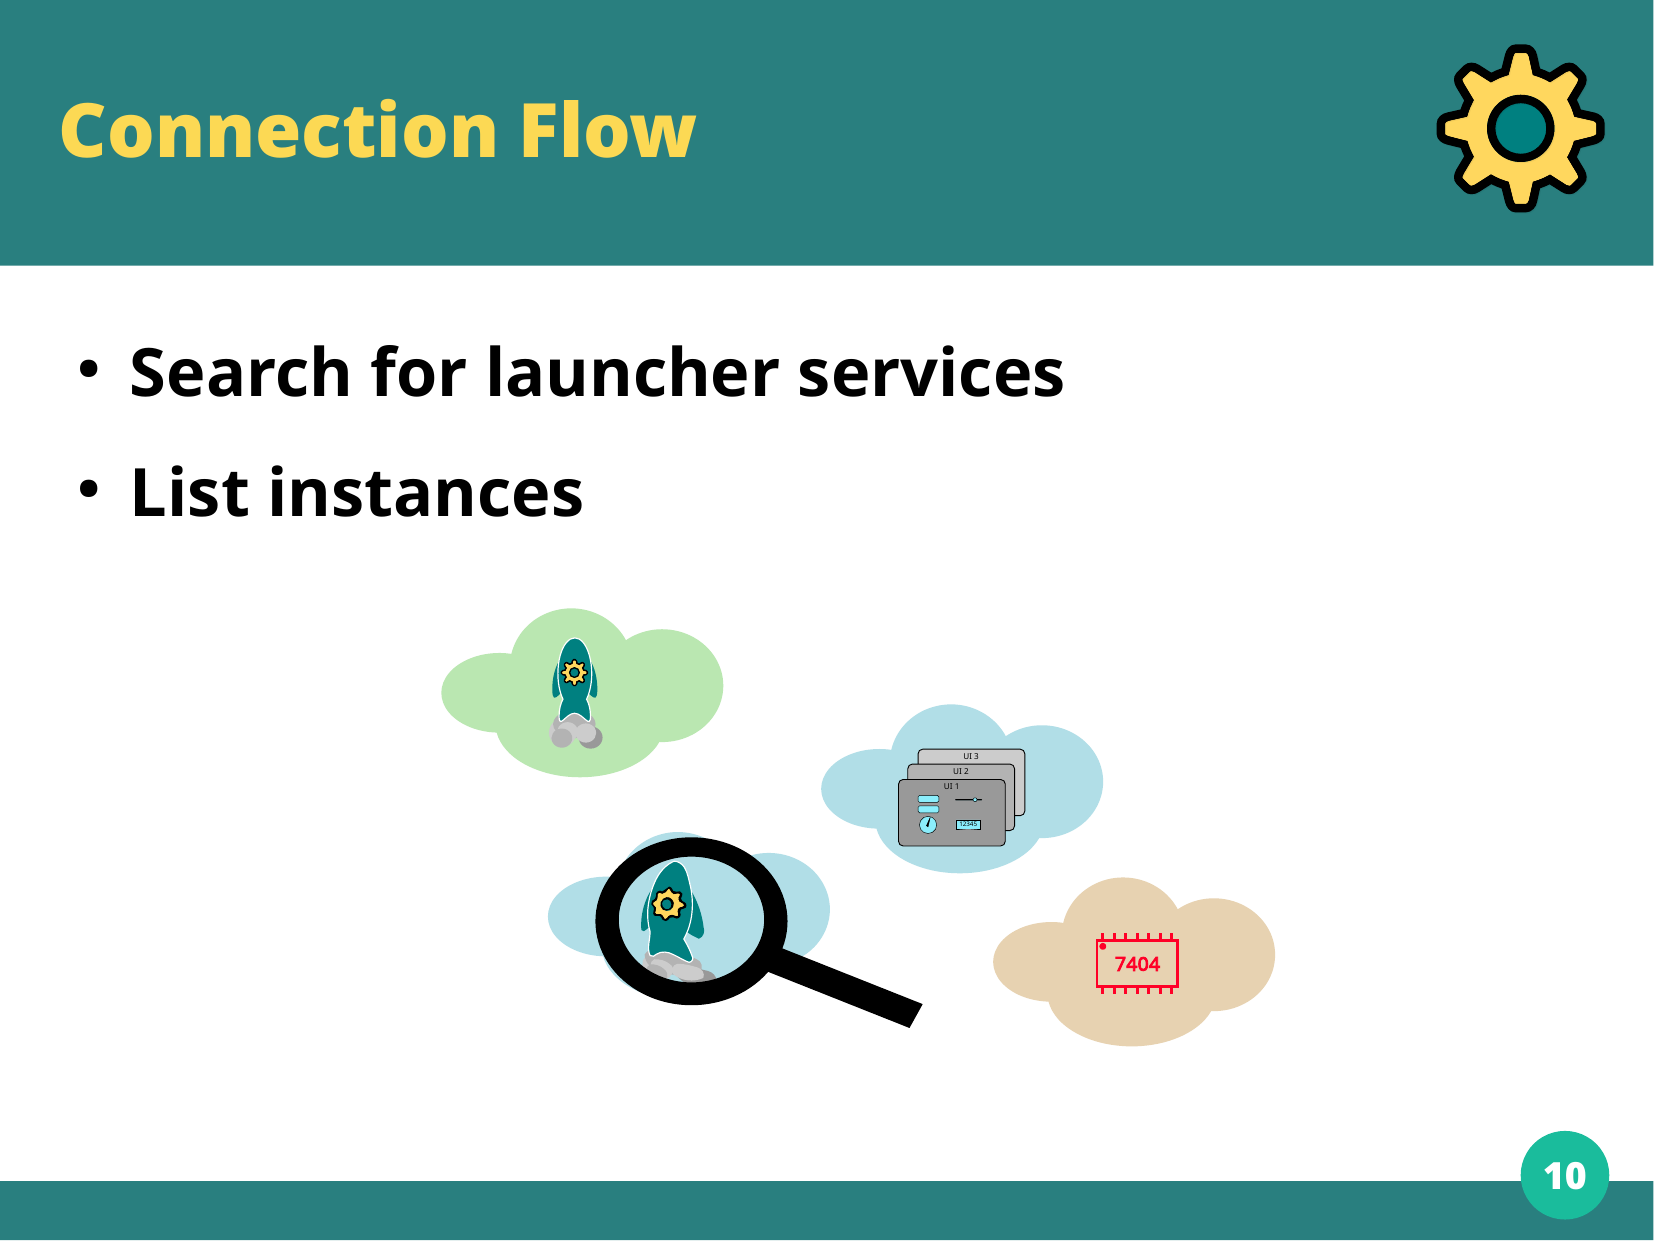

# Connection Flow
Search for launcher services
List instances
10